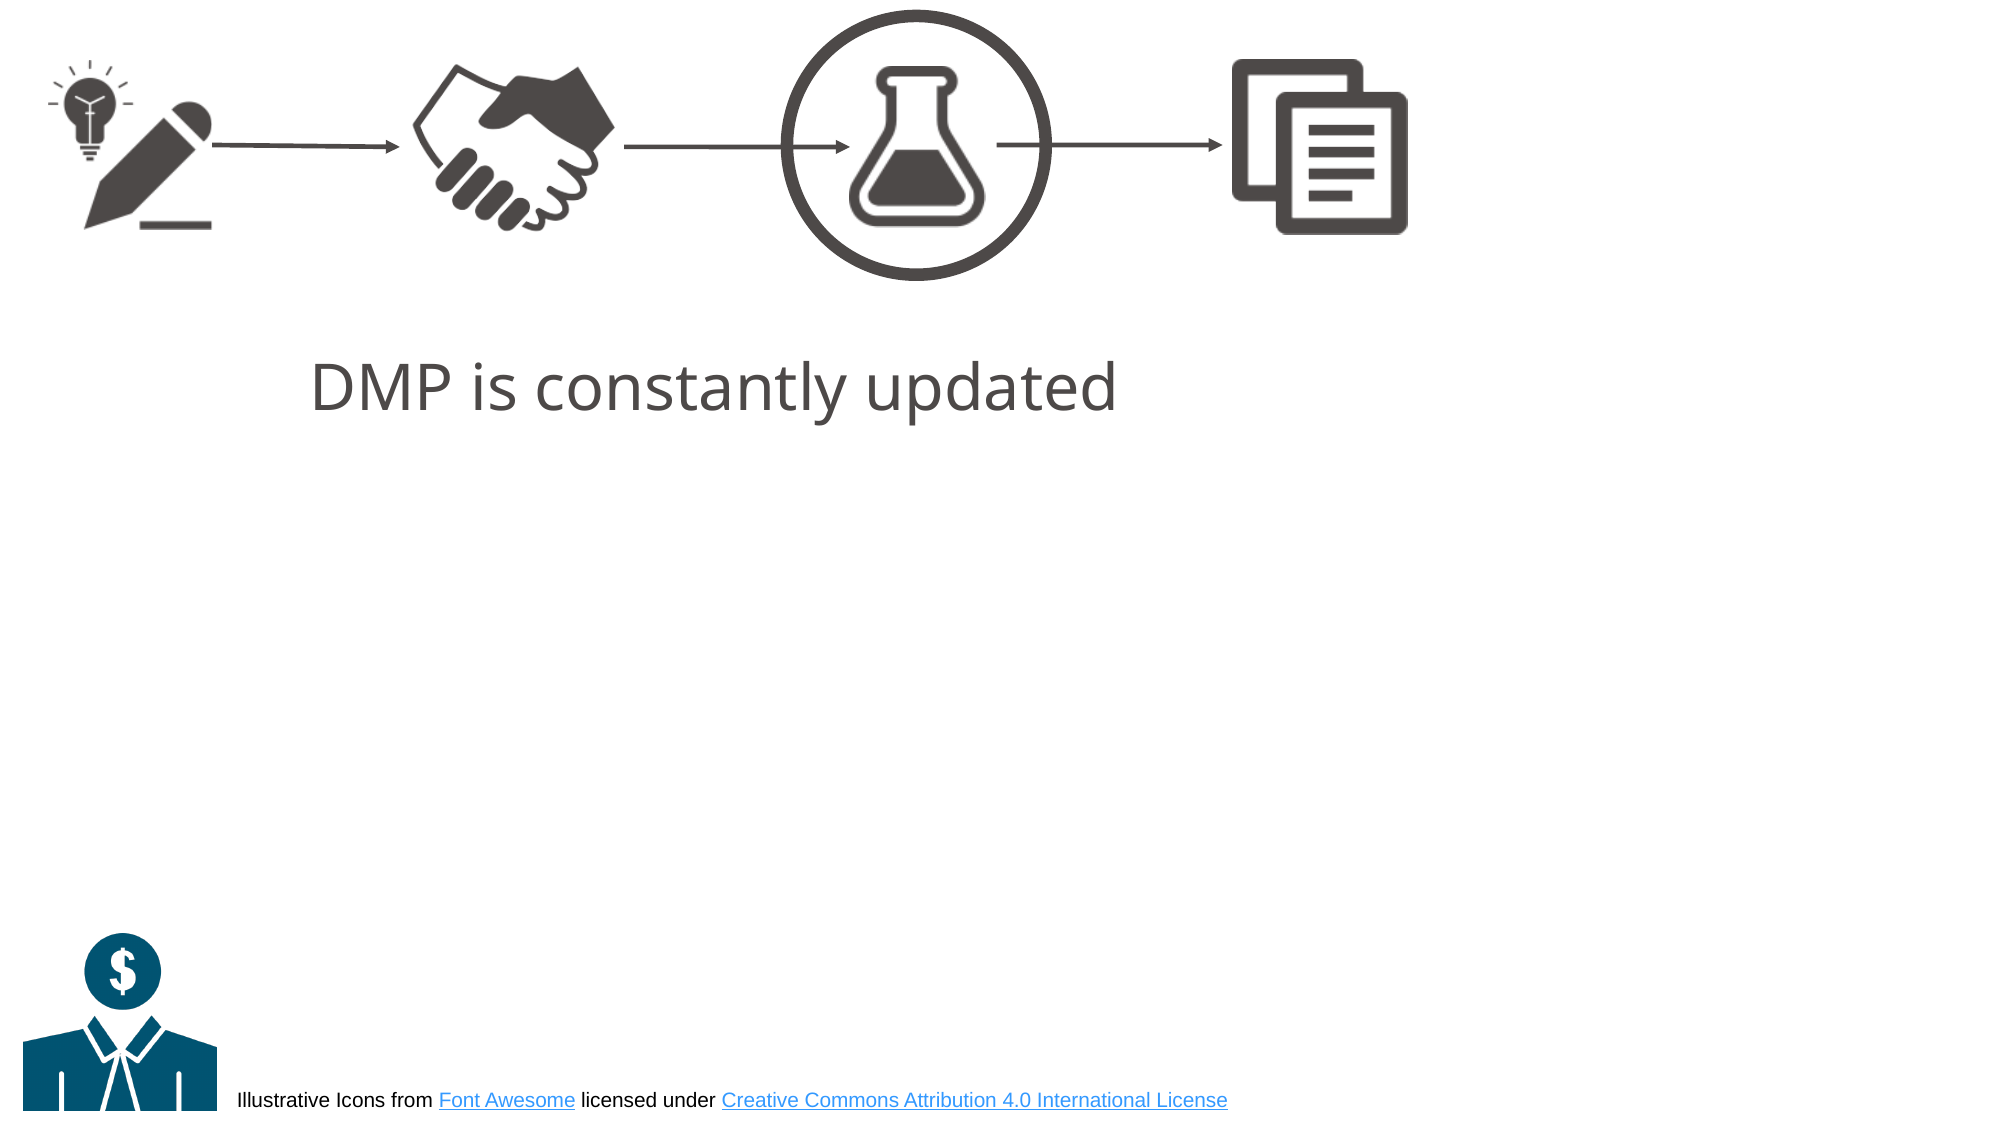

DMP is constantly updated
Illustrative Icons from Font Awesome licensed under Creative Commons Attribution 4.0 International License